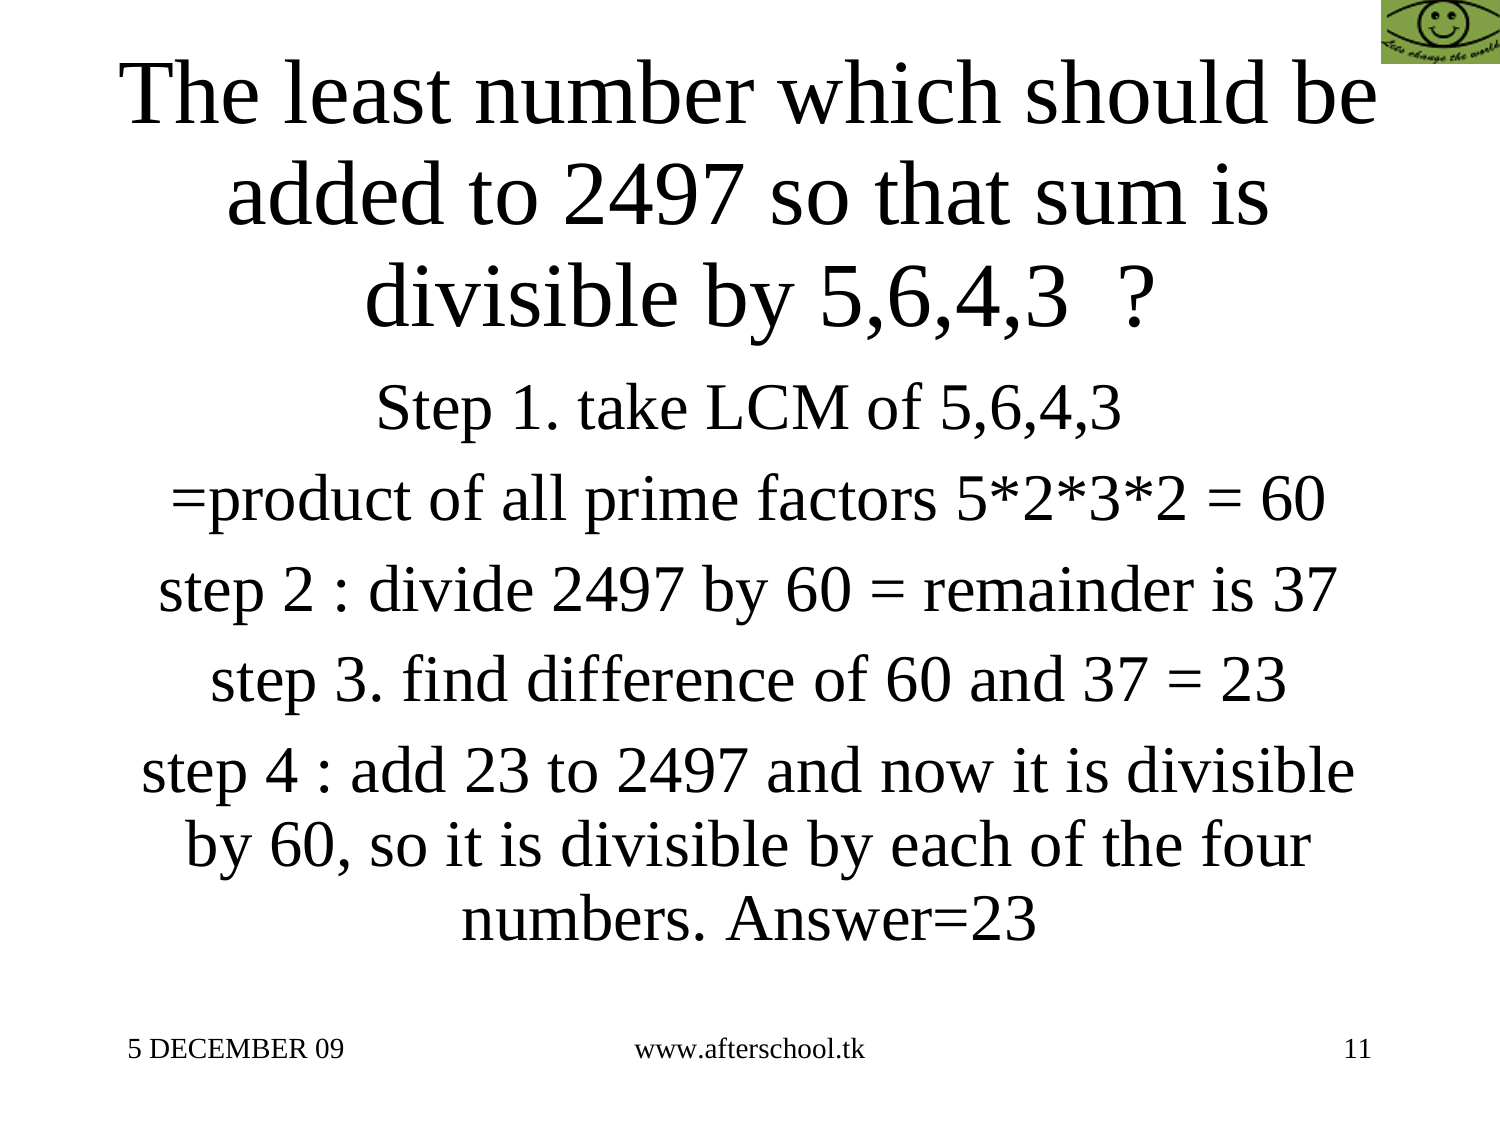

# The least number which should be added to 2497 so that sum is divisible by 5,6,4,3 ?
Step 1. take LCM of 5,6,4,3
=product of all prime factors 5*2*3*2 = 60
step 2 : divide 2497 by 60 = remainder is 37
step 3. find difference of 60 and 37 = 23
step 4 : add 23 to 2497 and now it is divisible by 60, so it is divisible by each of the four numbers. Answer=23
MFI Seminar Jain PG College
AFTERSCHOOOL centre for social entrepreneurship
11